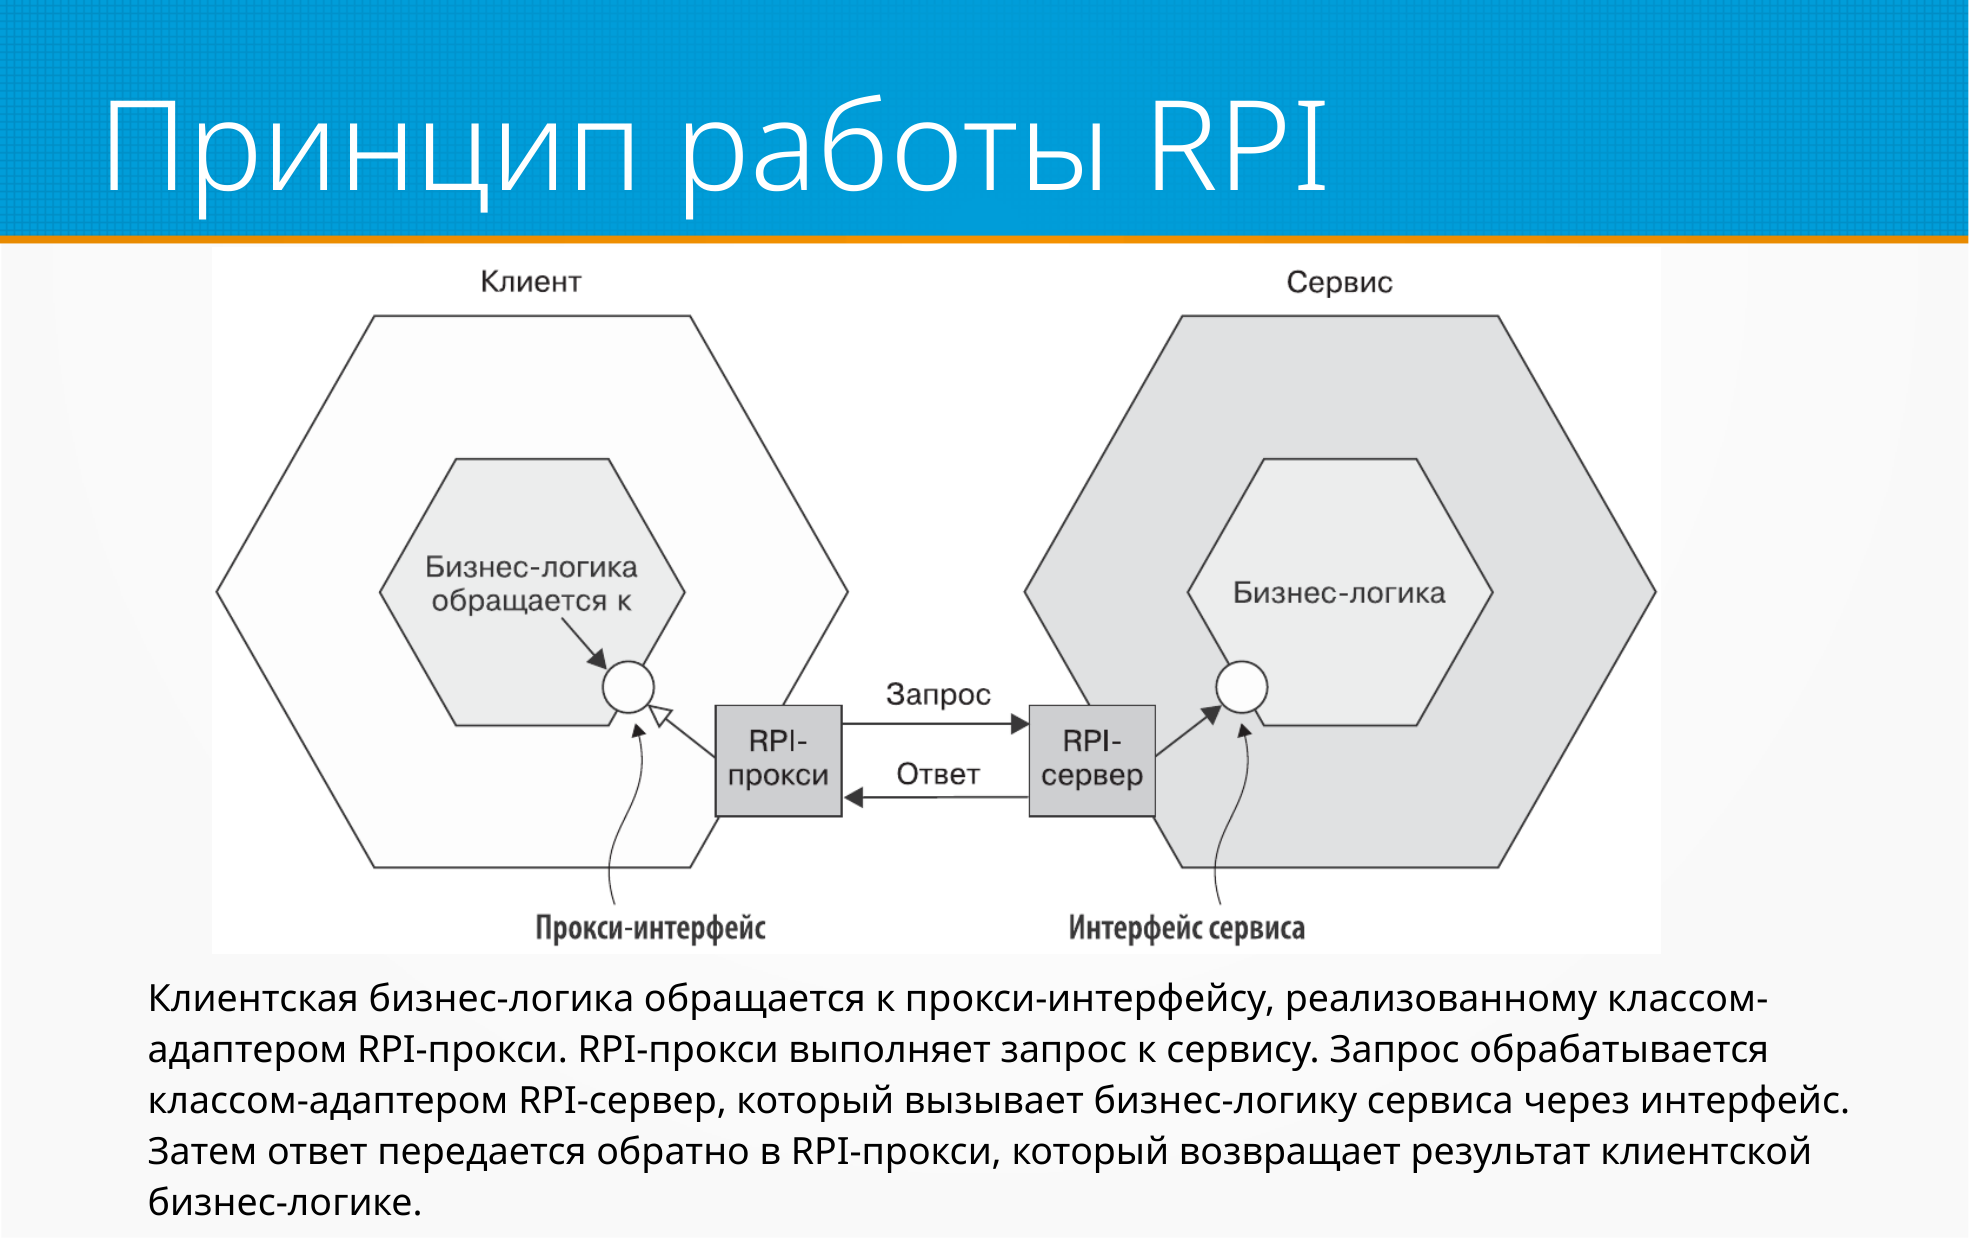

# Принцип работы RPI
Клиентская бизнес-логика обращается к прокси-интерфейсу, реализованному классом-адаптером RPI-прокси. RPI-прокси выполняет запрос к сервису. Запрос обрабатывается классом-адаптером RPI-сервер, который вызывает бизнес-логику сервиса через интерфейс. Затем ответ передается обратно в RPI-прокси, который возвращает результат клиентской бизнес-логике.